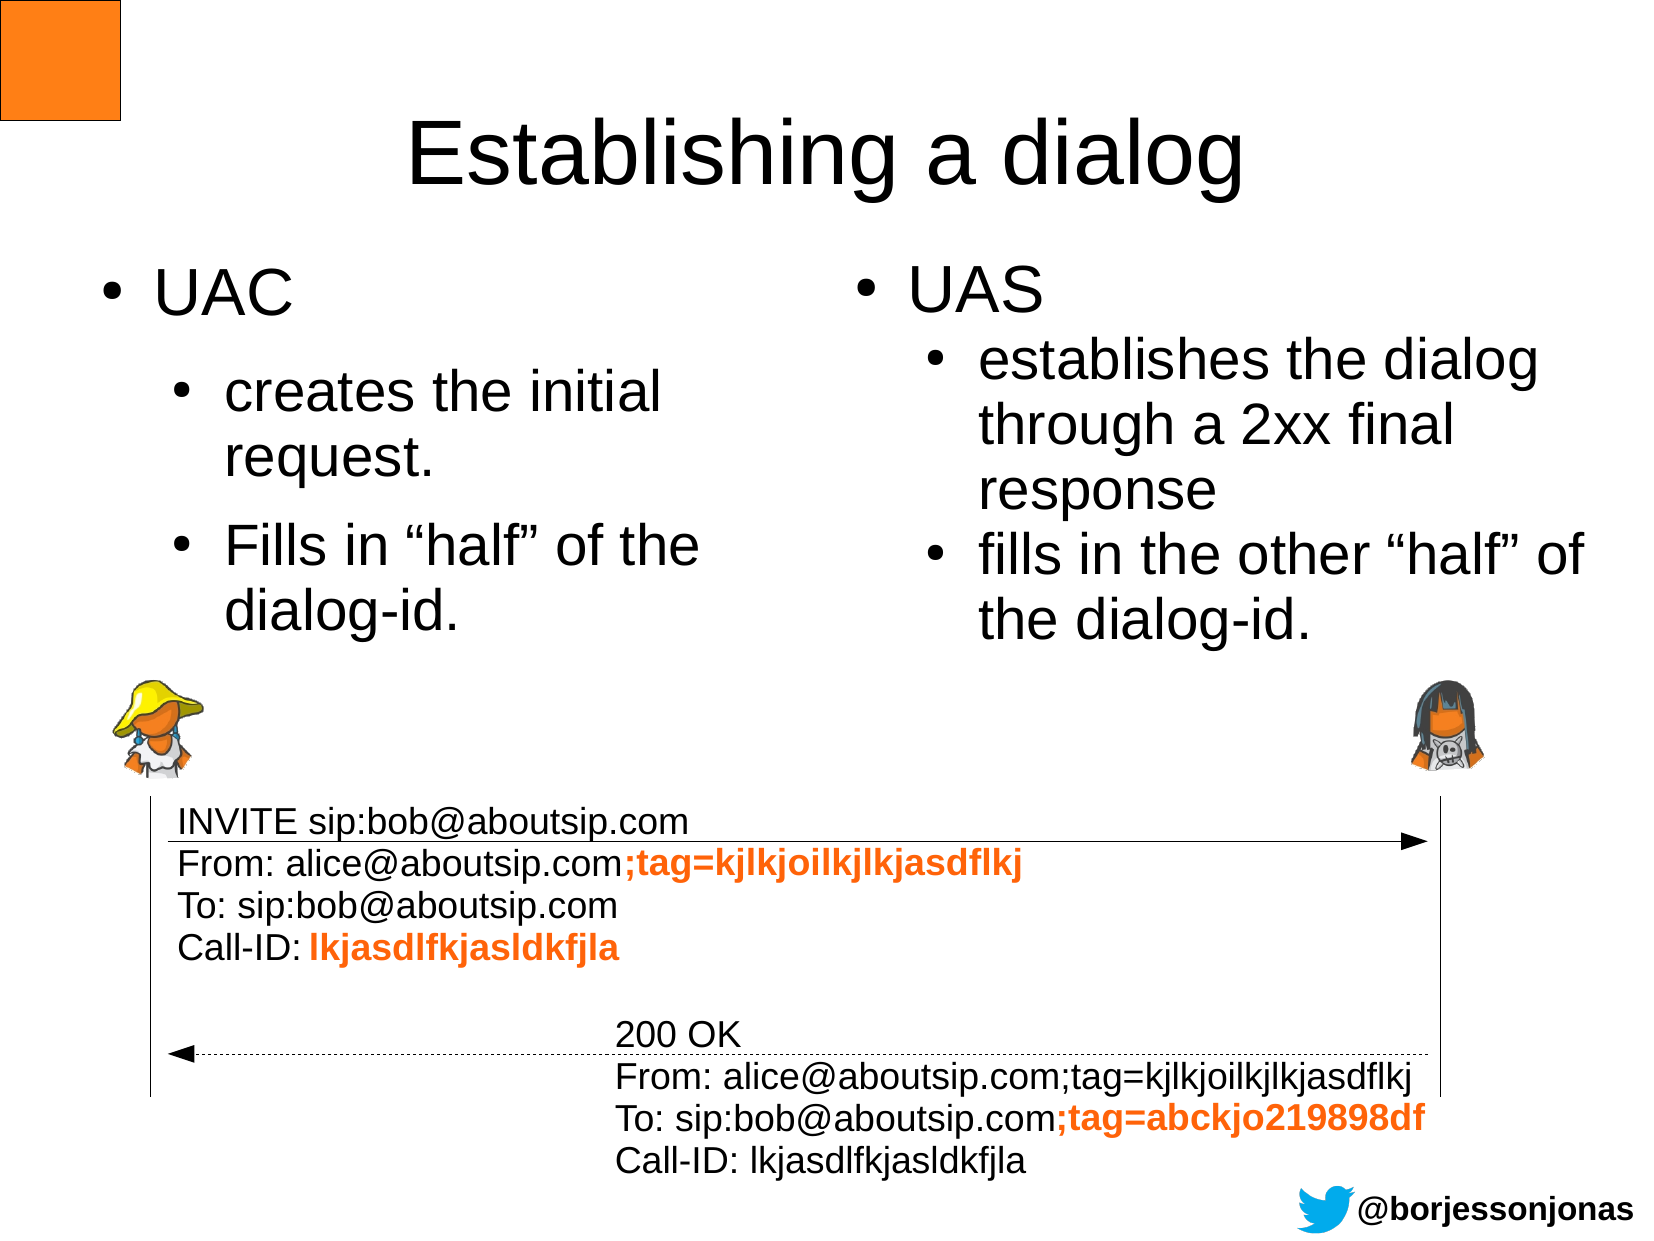

# Establishing a dialog
UAS
establishes the dialog through a 2xx final response
fills in the other “half” of the dialog-id.
UAC
creates the initial request.
Fills in “half” of the dialog-id.
INVITE sip:bob@aboutsip.com
From: alice@aboutsip.com
To: sip:bob@aboutsip.com
Call-ID:
;tag=kjlkjoilkjlkjasdflkj
lkjasdlfkjasldkfjla
200 OK
From: alice@aboutsip.com;tag=kjlkjoilkjlkjasdflkj
To: sip:bob@aboutsip.com
Call-ID: lkjasdlfkjasldkfjla
;tag=abckjo219898df